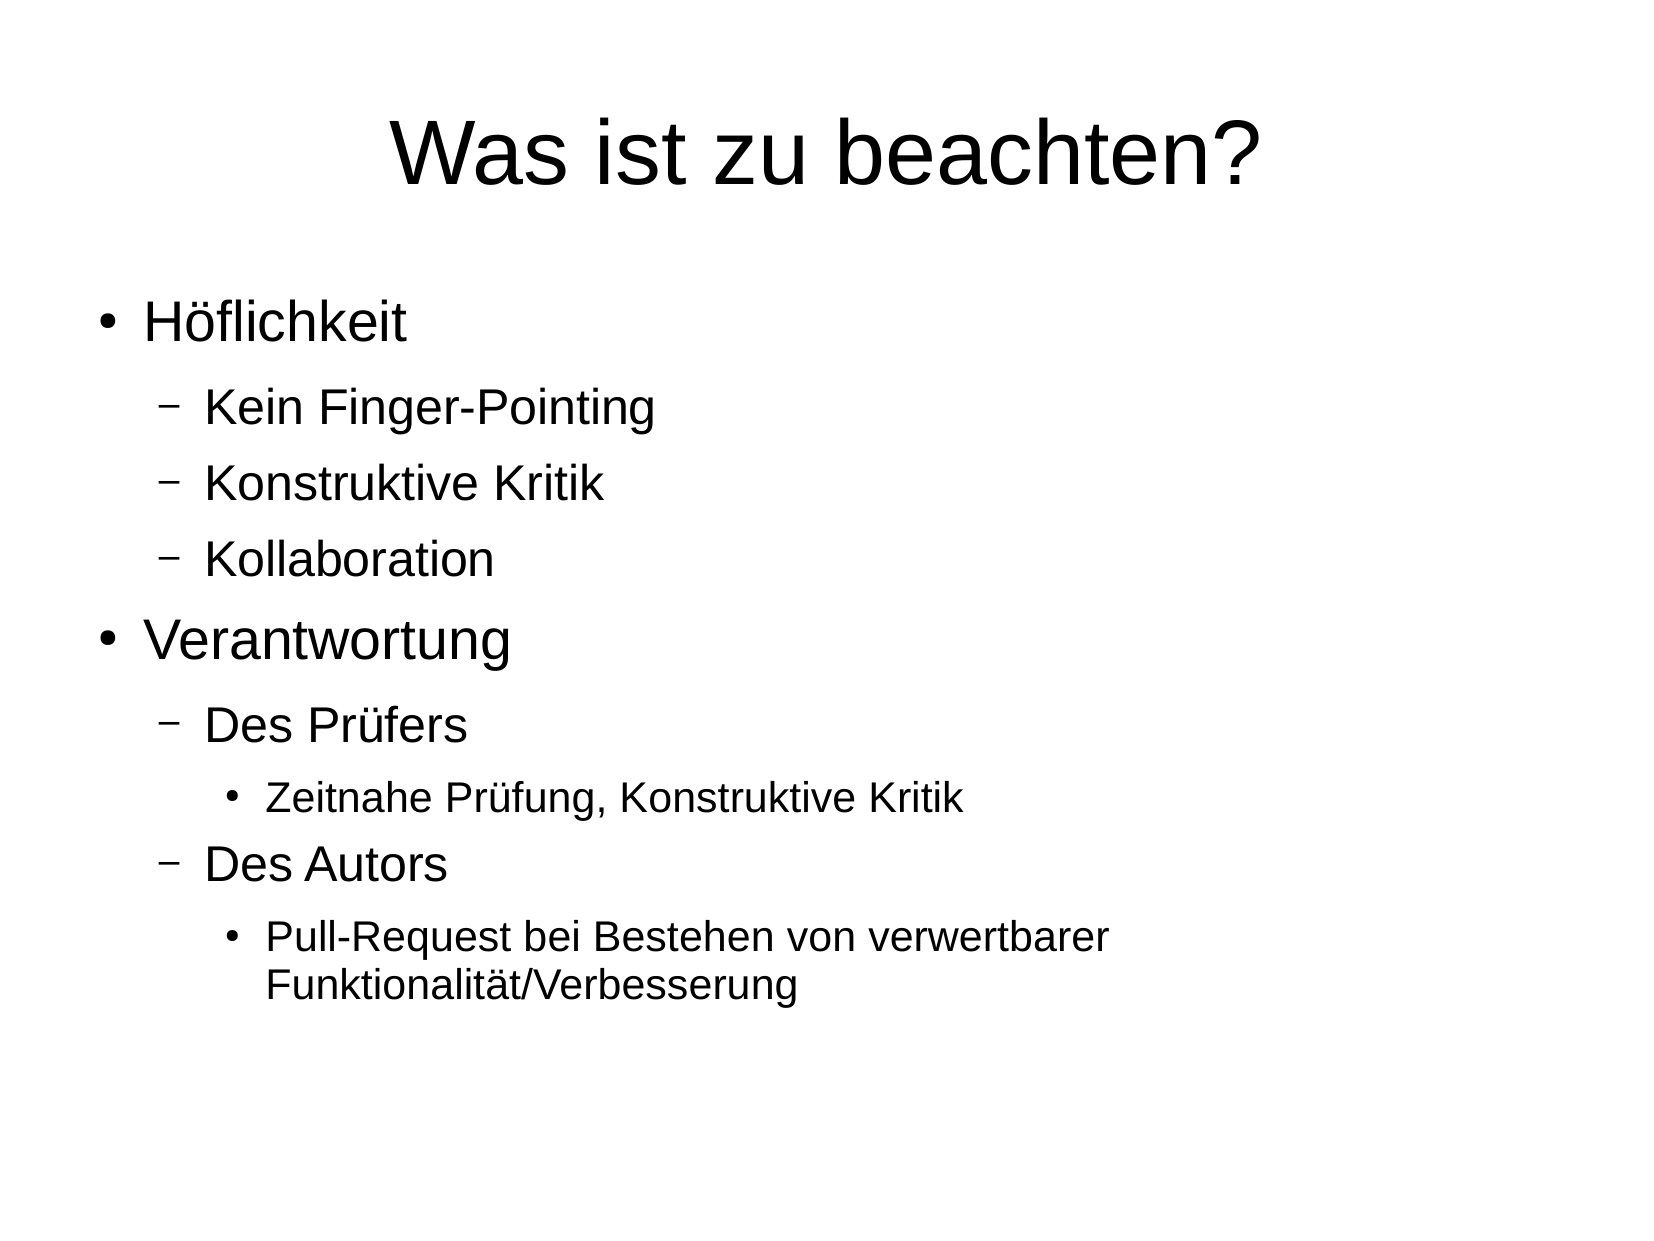

# Was ist zu beachten?
Höflichkeit
Kein Finger-Pointing
Konstruktive Kritik
Kollaboration
Verantwortung
Des Prüfers
Zeitnahe Prüfung, Konstruktive Kritik
Des Autors
Pull-Request bei Bestehen von verwertbarer Funktionalität/Verbesserung